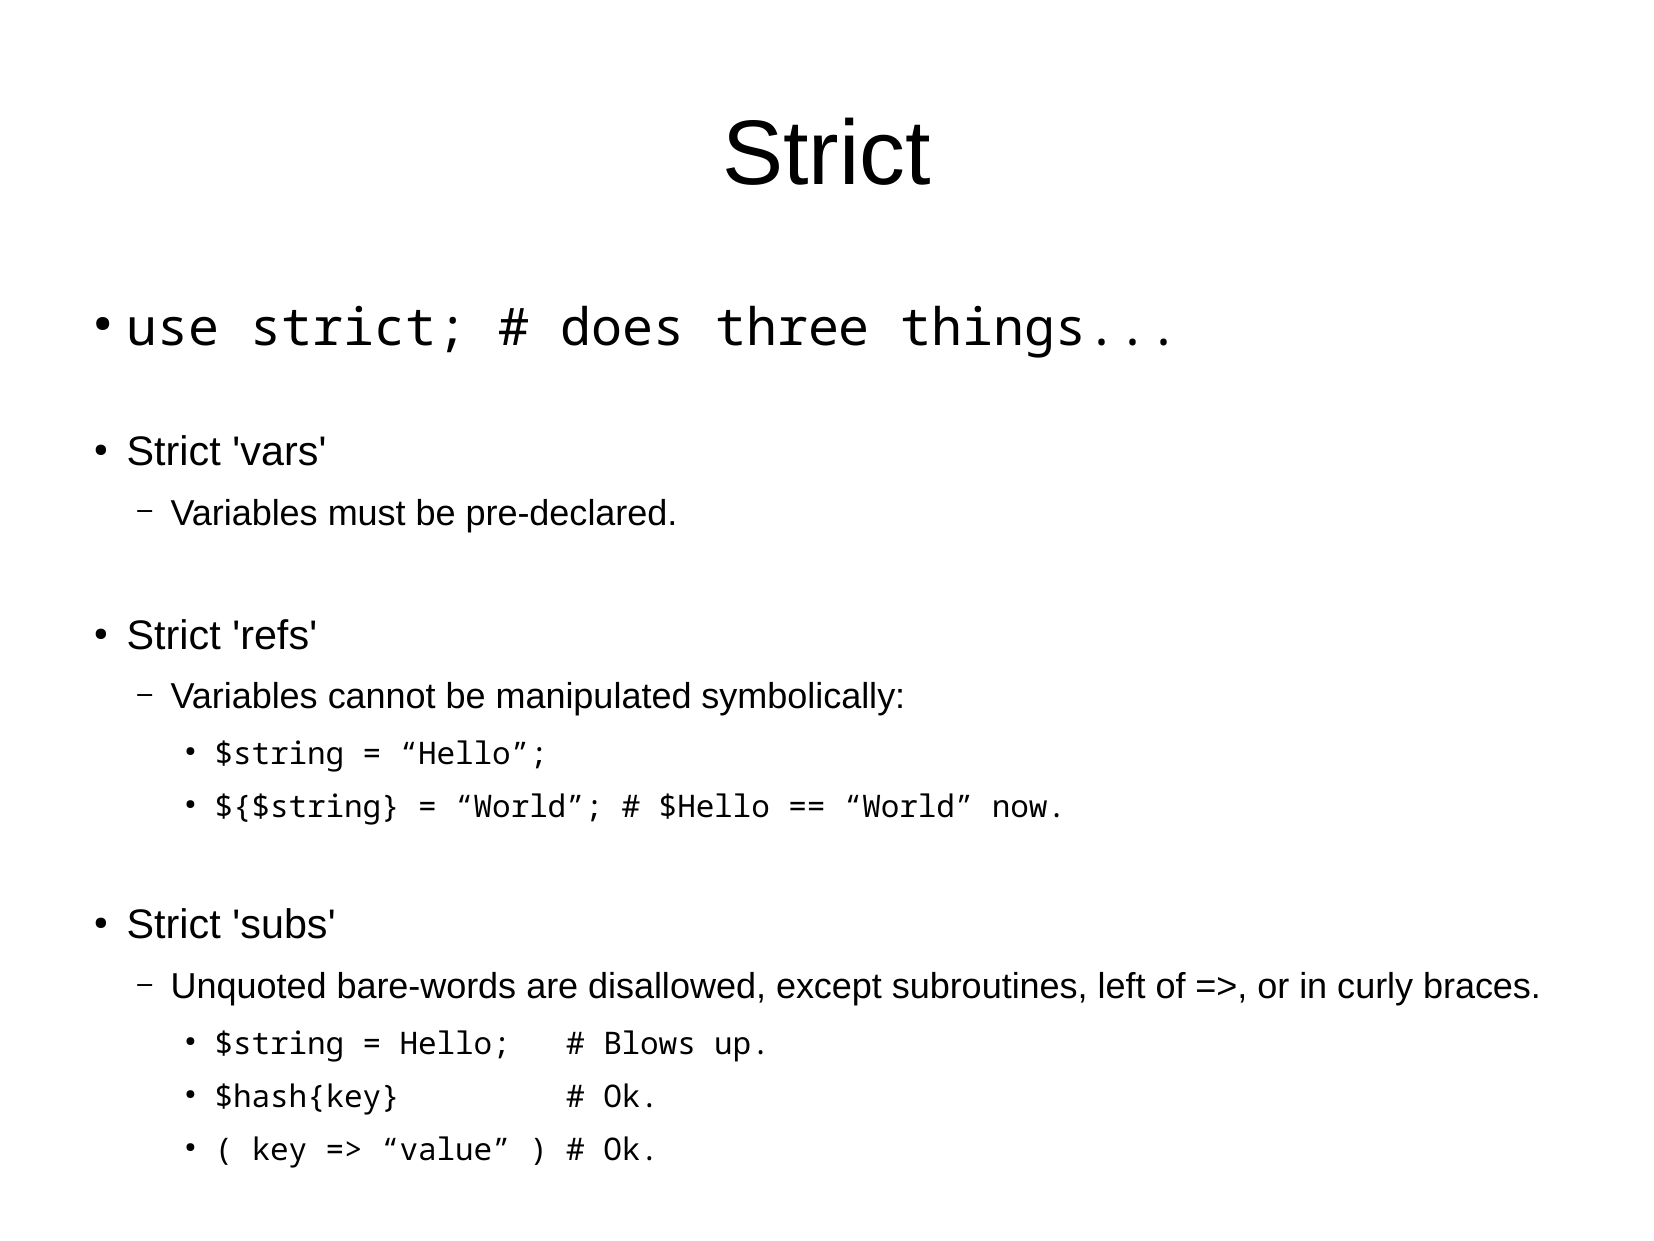

# Strict
use strict; # does three things...
Strict 'vars'
Variables must be pre-declared.
Strict 'refs'
Variables cannot be manipulated symbolically:
$string = “Hello”;
${$string} = “World”; # $Hello == “World” now.
Strict 'subs'
Unquoted bare-words are disallowed, except subroutines, left of =>, or in curly braces.
$string = Hello; # Blows up.
$hash{key} # Ok.
( key => “value” ) # Ok.